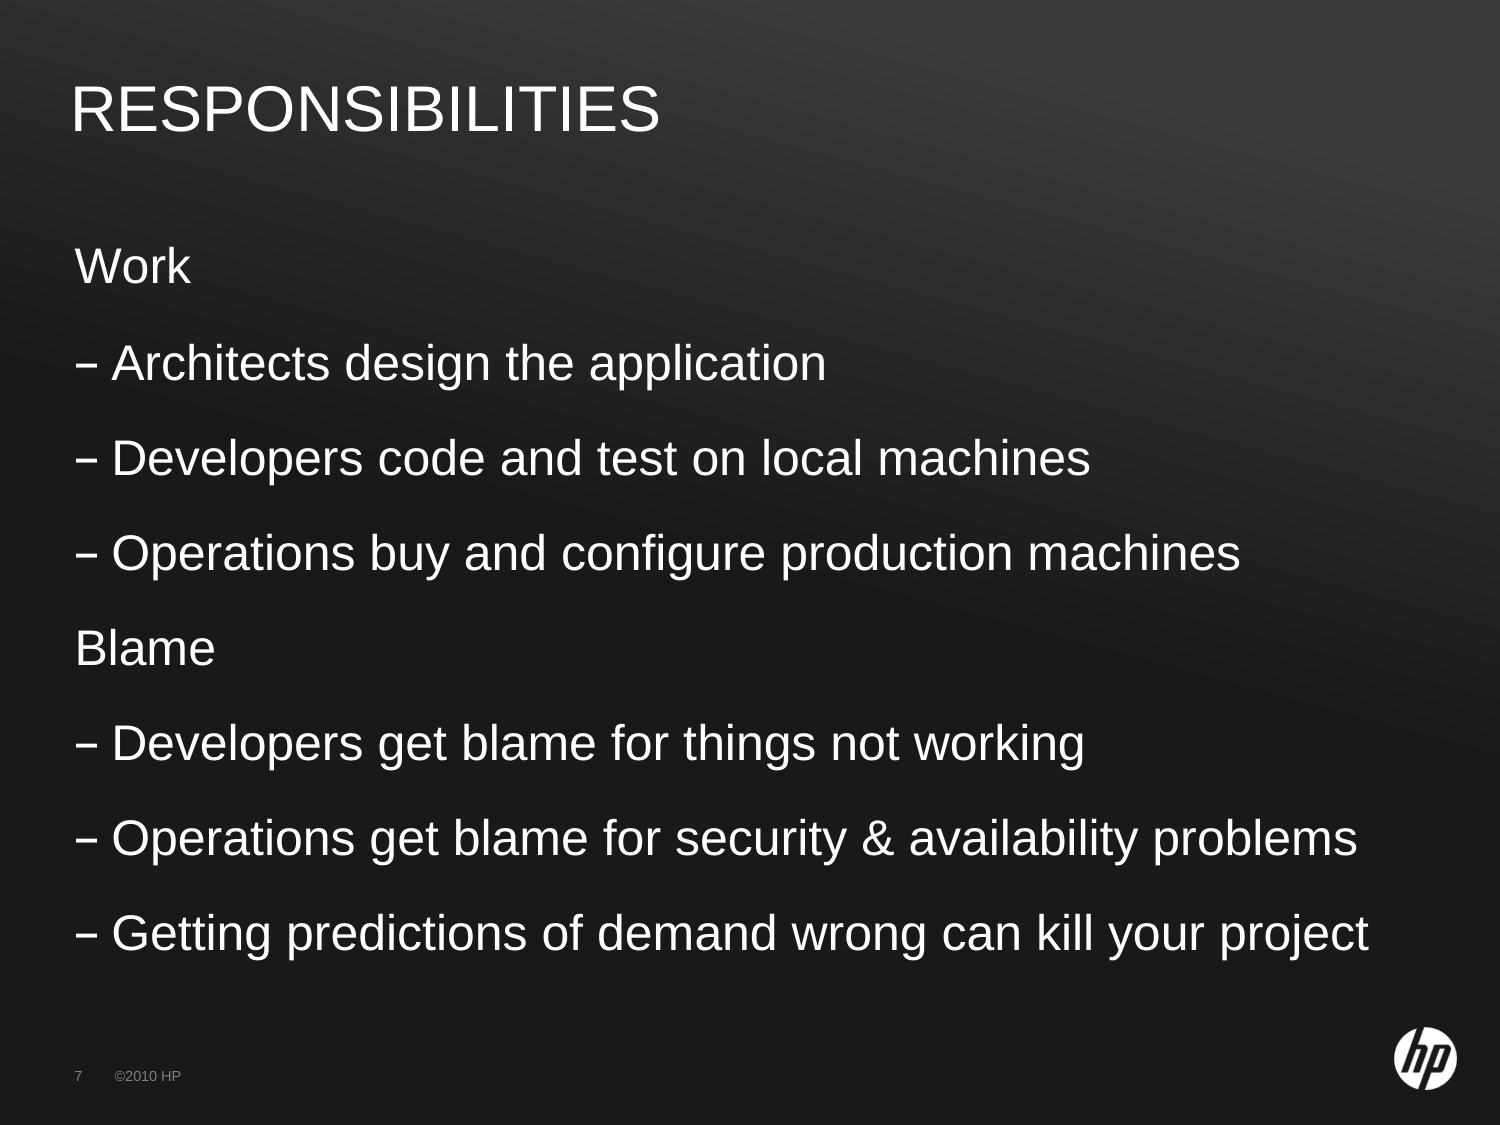

RESPONSIBILITIES
Work
Architects design the application
Developers code and test on local machines
Operations buy and configure production machines
Blame
Developers get blame for things not working
Operations get blame for security & availability problems
Getting predictions of demand wrong can kill your project